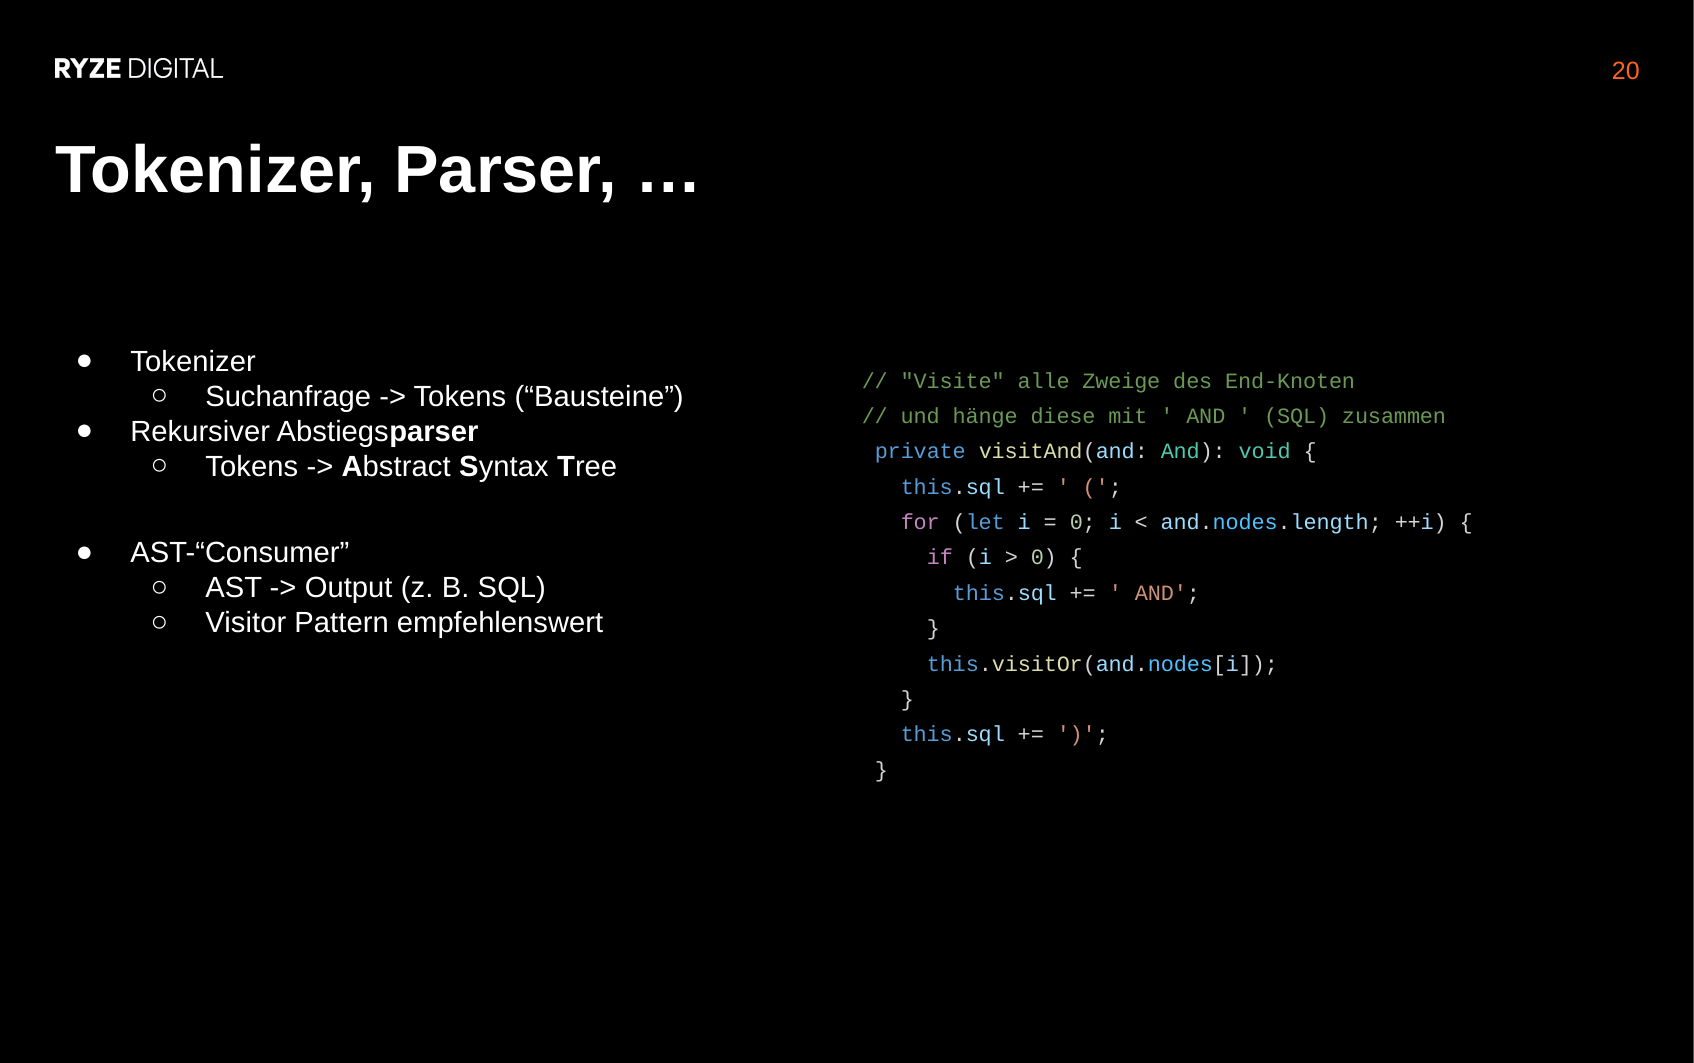

# Tokenizer, Parser, …
Tokenizer
Suchanfrage -> Tokens (“Bausteine”)
Rekursiver Abstiegsparser
Tokens -> Abstract Syntax Tree
AST-“Consumer”
AST -> Output (z. B. SQL)
Visitor Pattern empfehlenswert
// "Visite" alle Zweige des End-Knoten
// und hänge diese mit ' AND ' (SQL) zusammen
 private visitAnd(and: And): void {
 this.sql += ' (';
 for (let i = 0; i < and.nodes.length; ++i) {
 if (i > 0) {
 this.sql += ' AND';
 }
 this.visitOr(and.nodes[i]);
 }
 this.sql += ')';
 }